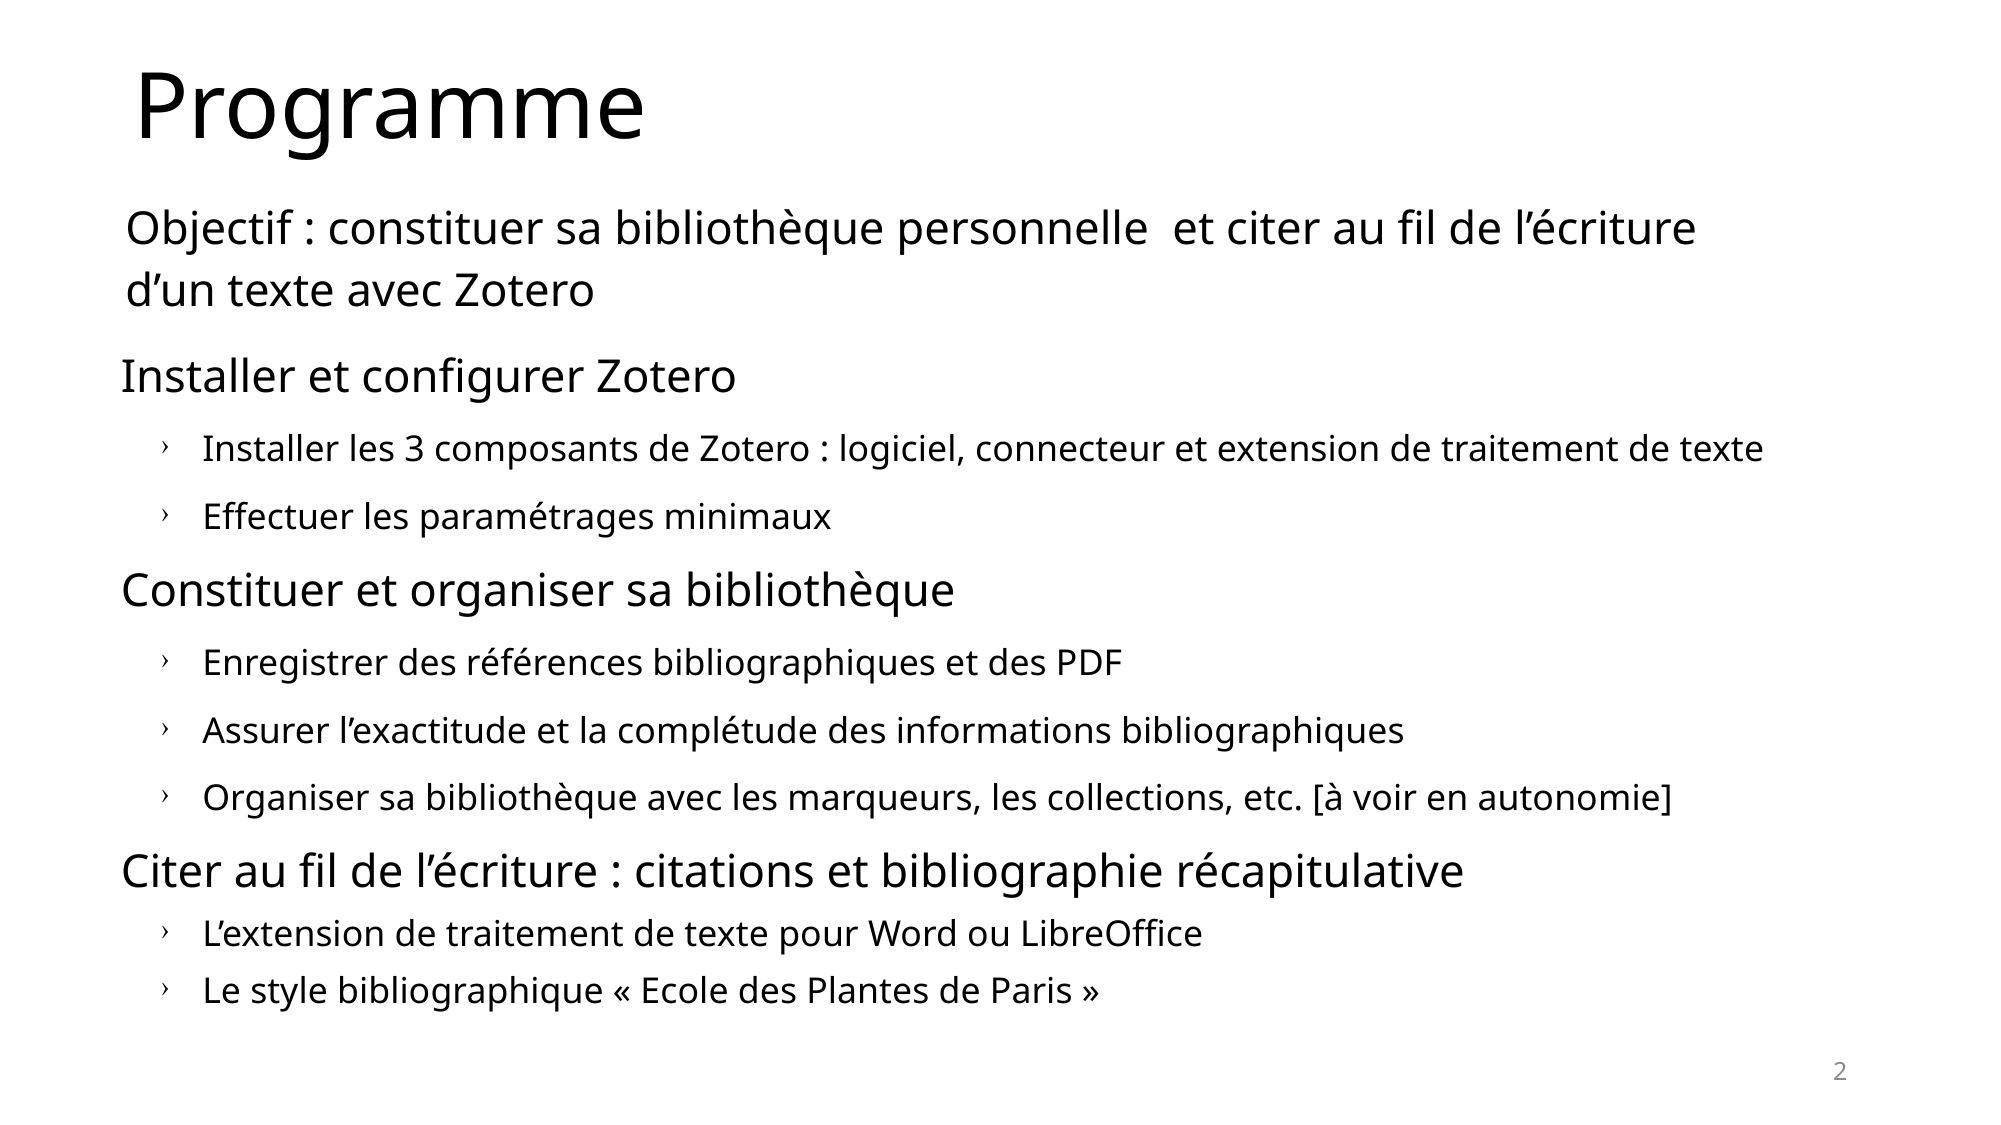

# Programme
Objectif : constituer sa bibliothèque personnelle et citer au fil de l’écriture d’un texte avec Zotero
Installer et configurer Zotero
Installer les 3 composants de Zotero : logiciel, connecteur et extension de traitement de texte
Effectuer les paramétrages minimaux
Constituer et organiser sa bibliothèque
Enregistrer des références bibliographiques et des PDF
Assurer l’exactitude et la complétude des informations bibliographiques
Organiser sa bibliothèque avec les marqueurs, les collections, etc. [à voir en autonomie]
Citer au fil de l’écriture : citations et bibliographie récapitulative
L’extension de traitement de texte pour Word ou LibreOffice
Le style bibliographique « Ecole des Plantes de Paris »
2